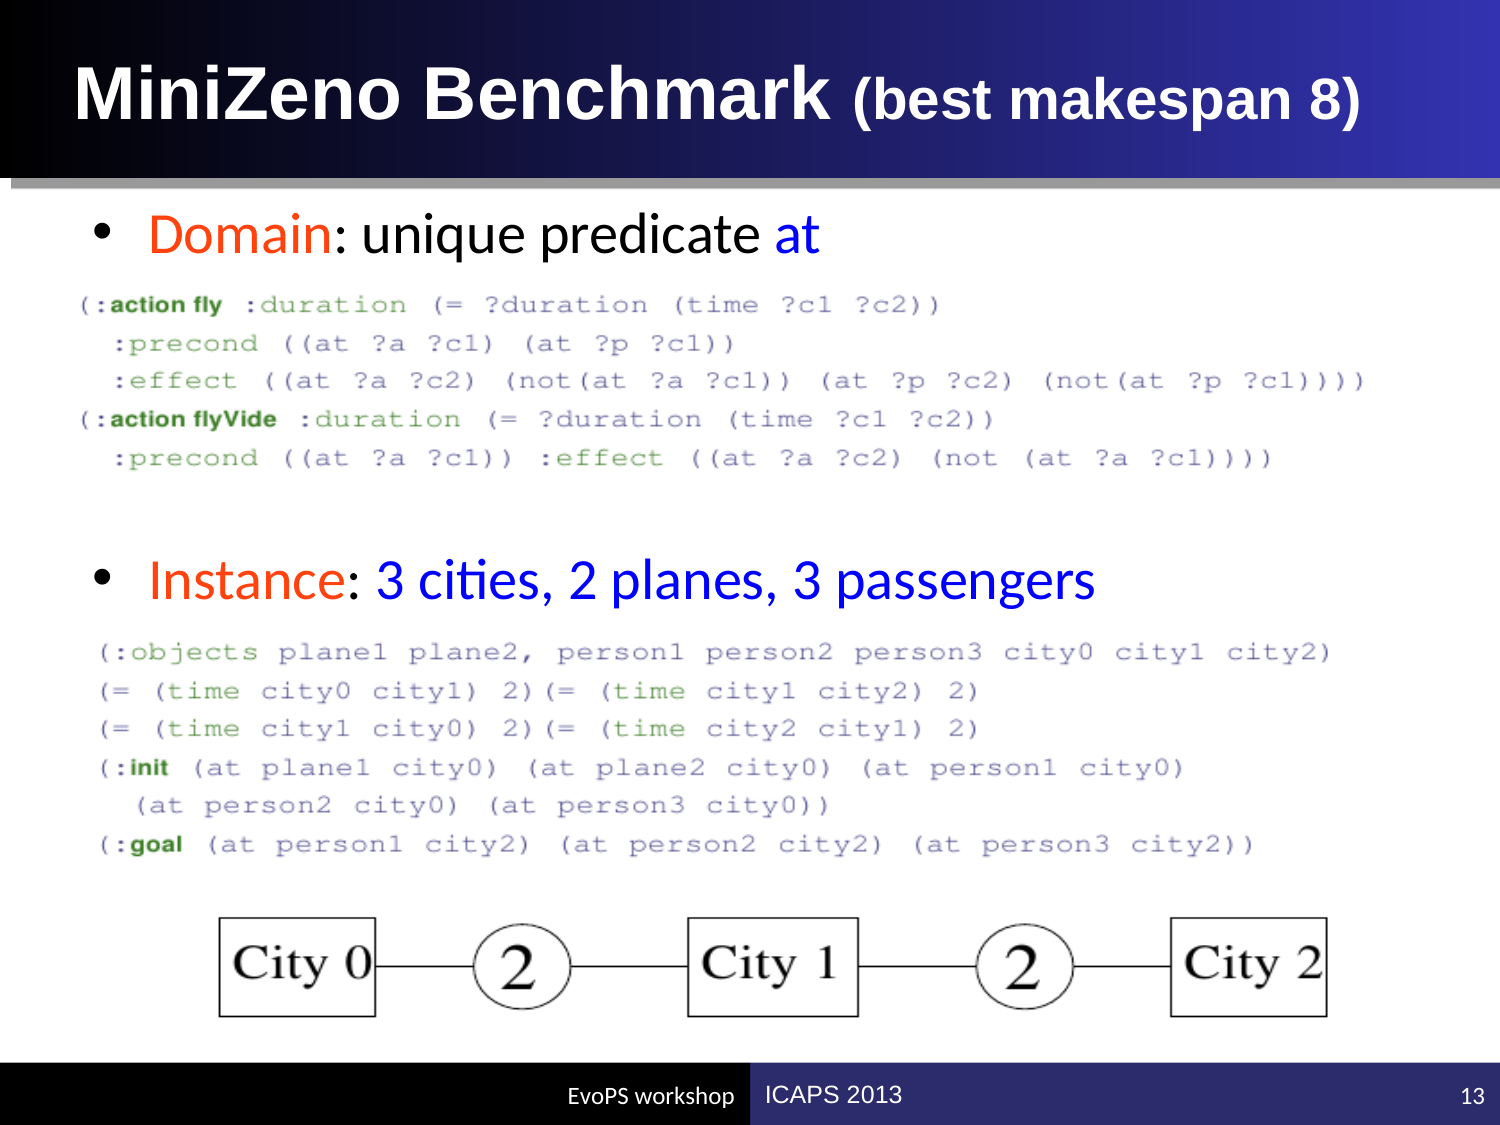

MiniZeno Benchmark (best makespan 8)
# Domain: unique predicate at
Instance: 3 cities, 2 planes, 3 passengers
13